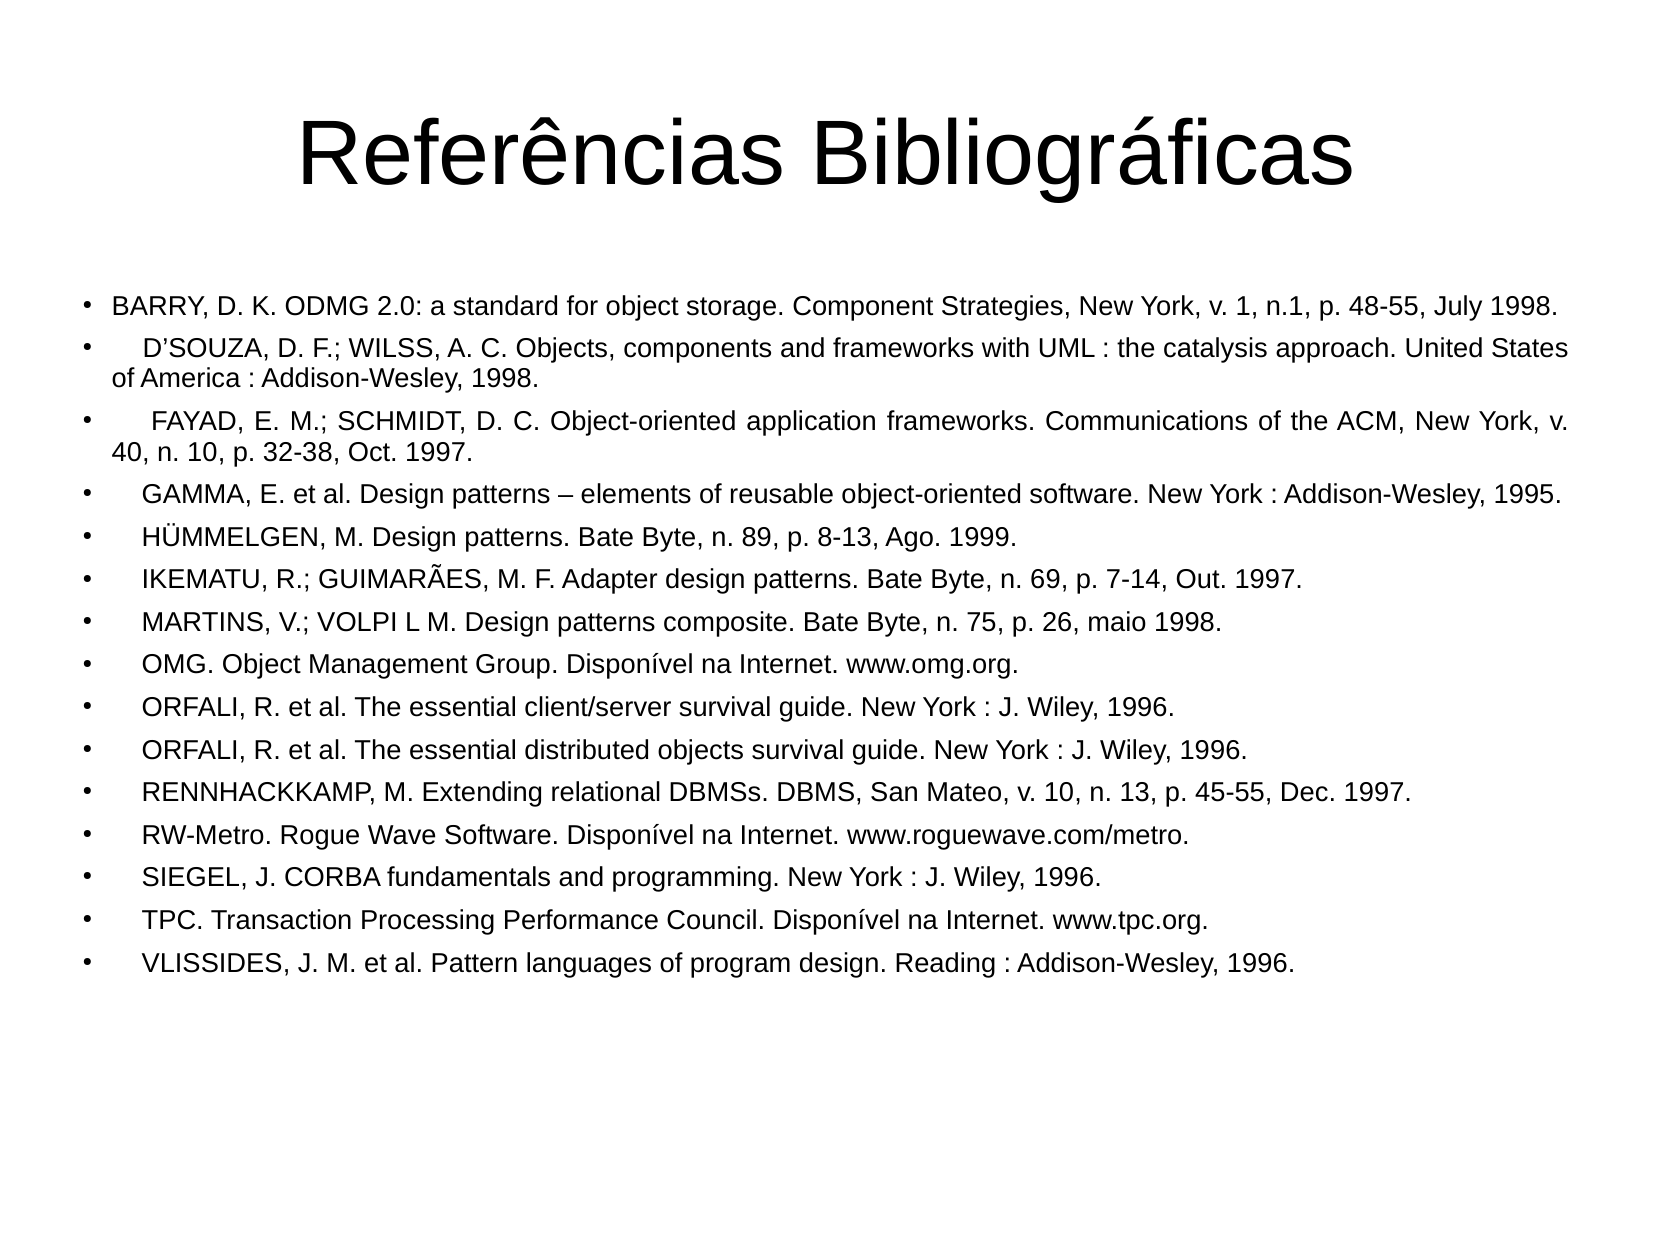

# Referências Bibliográficas
BARRY, D. K. ODMG 2.0: a standard for object storage. Component Strategies, New York, v. 1, n.1, p. 48-55, July 1998.
 D’SOUZA, D. F.; WILSS, A. C. Objects, components and frameworks with UML : the catalysis approach. United States of America : Addison-Wesley, 1998.
 FAYAD, E. M.; SCHMIDT, D. C. Object-oriented application frameworks. Communications of the ACM, New York, v. 40, n. 10, p. 32-38, Oct. 1997.
 GAMMA, E. et al. Design patterns – elements of reusable object-oriented software. New York : Addison-Wesley, 1995.
 HÜMMELGEN, M. Design patterns. Bate Byte, n. 89, p. 8-13, Ago. 1999.
 IKEMATU, R.; GUIMARÃES, M. F. Adapter design patterns. Bate Byte, n. 69, p. 7-14, Out. 1997.
 MARTINS, V.; VOLPI L M. Design patterns composite. Bate Byte, n. 75, p. 26, maio 1998.
 OMG. Object Management Group. Disponível na Internet. www.omg.org.
 ORFALI, R. et al. The essential client/server survival guide. New York : J. Wiley, 1996.
 ORFALI, R. et al. The essential distributed objects survival guide. New York : J. Wiley, 1996.
 RENNHACKKAMP, M. Extending relational DBMSs. DBMS, San Mateo, v. 10, n. 13, p. 45-55, Dec. 1997.
 RW-Metro. Rogue Wave Software. Disponível na Internet. www.roguewave.com/metro.
 SIEGEL, J. CORBA fundamentals and programming. New York : J. Wiley, 1996.
 TPC. Transaction Processing Performance Council. Disponível na Internet. www.tpc.org.
 VLISSIDES, J. M. et al. Pattern languages of program design. Reading : Addison-Wesley, 1996.